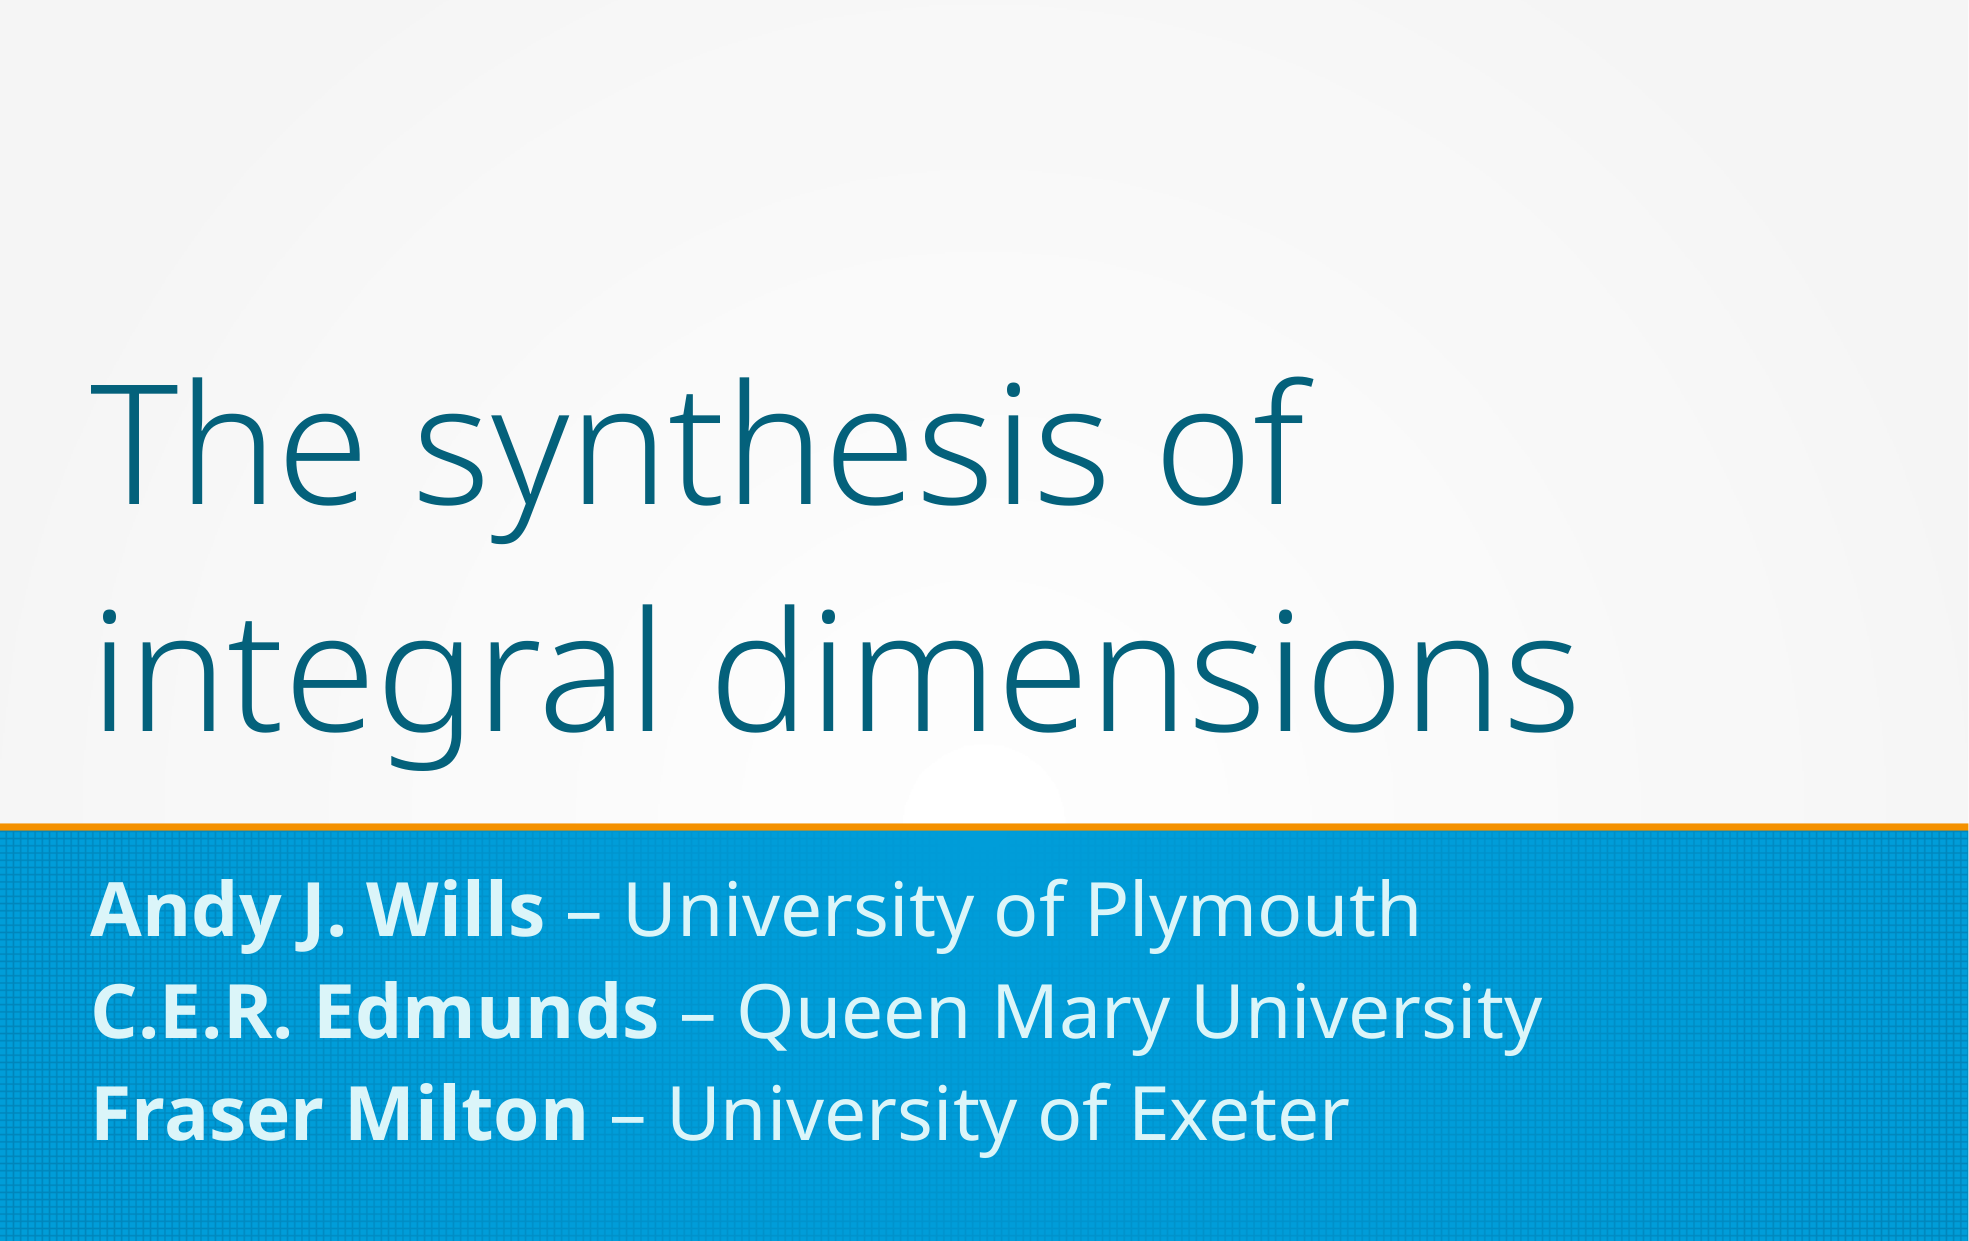

# The synthesis of integral dimensions
Andy J. Wills – University of Plymouth
C.E.R. Edmunds – Queen Mary University
Fraser Milton – University of Exeter